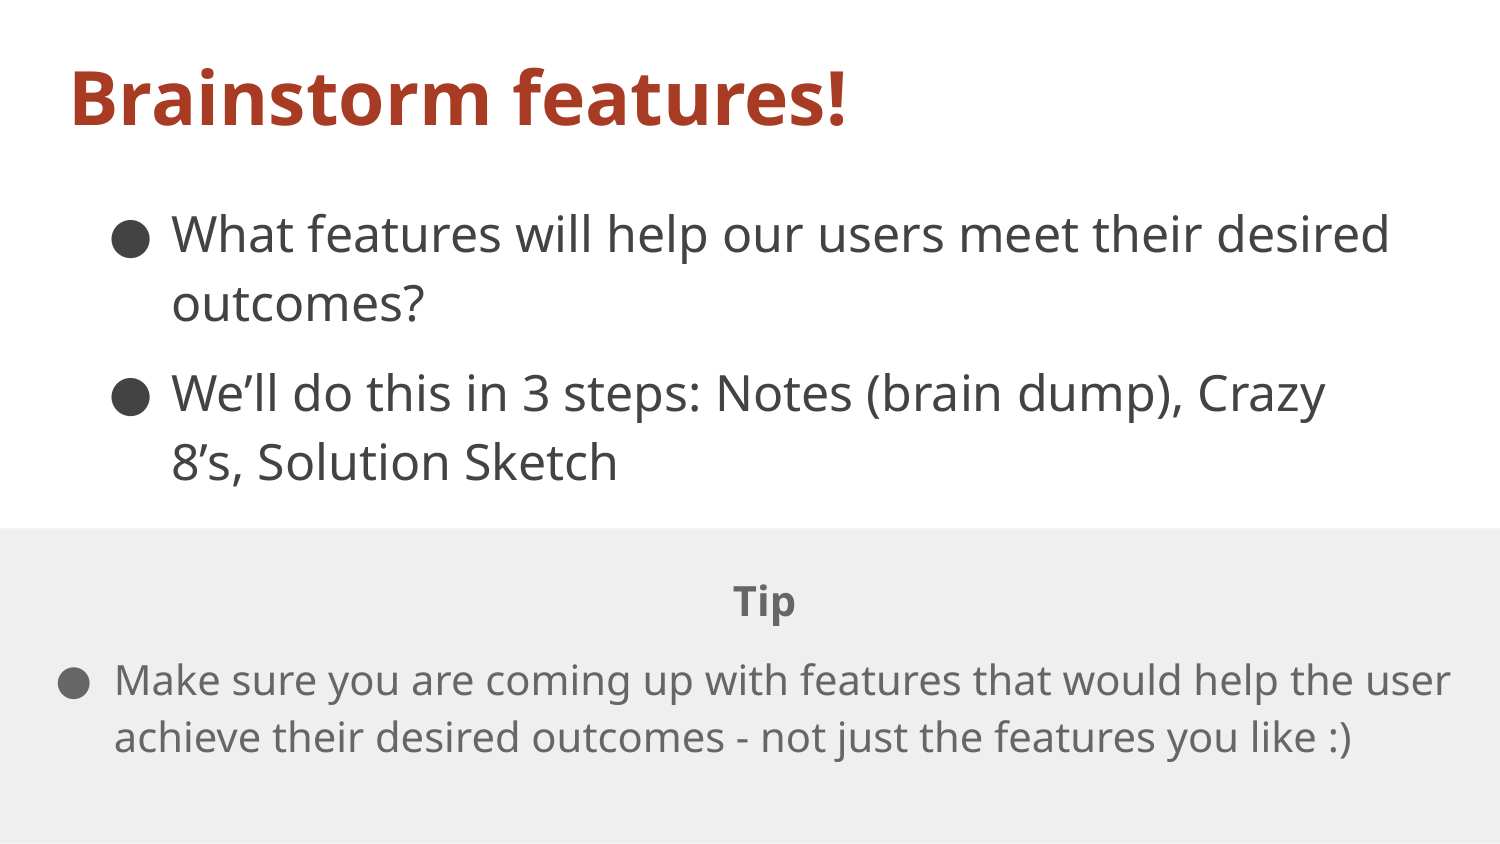

Brainstorm features!
What features will help our users meet their desired outcomes?
We’ll do this in 3 steps: Notes (brain dump), Crazy 8’s, Solution Sketch
Tip
Make sure you are coming up with features that would help the user achieve their desired outcomes - not just the features you like :)